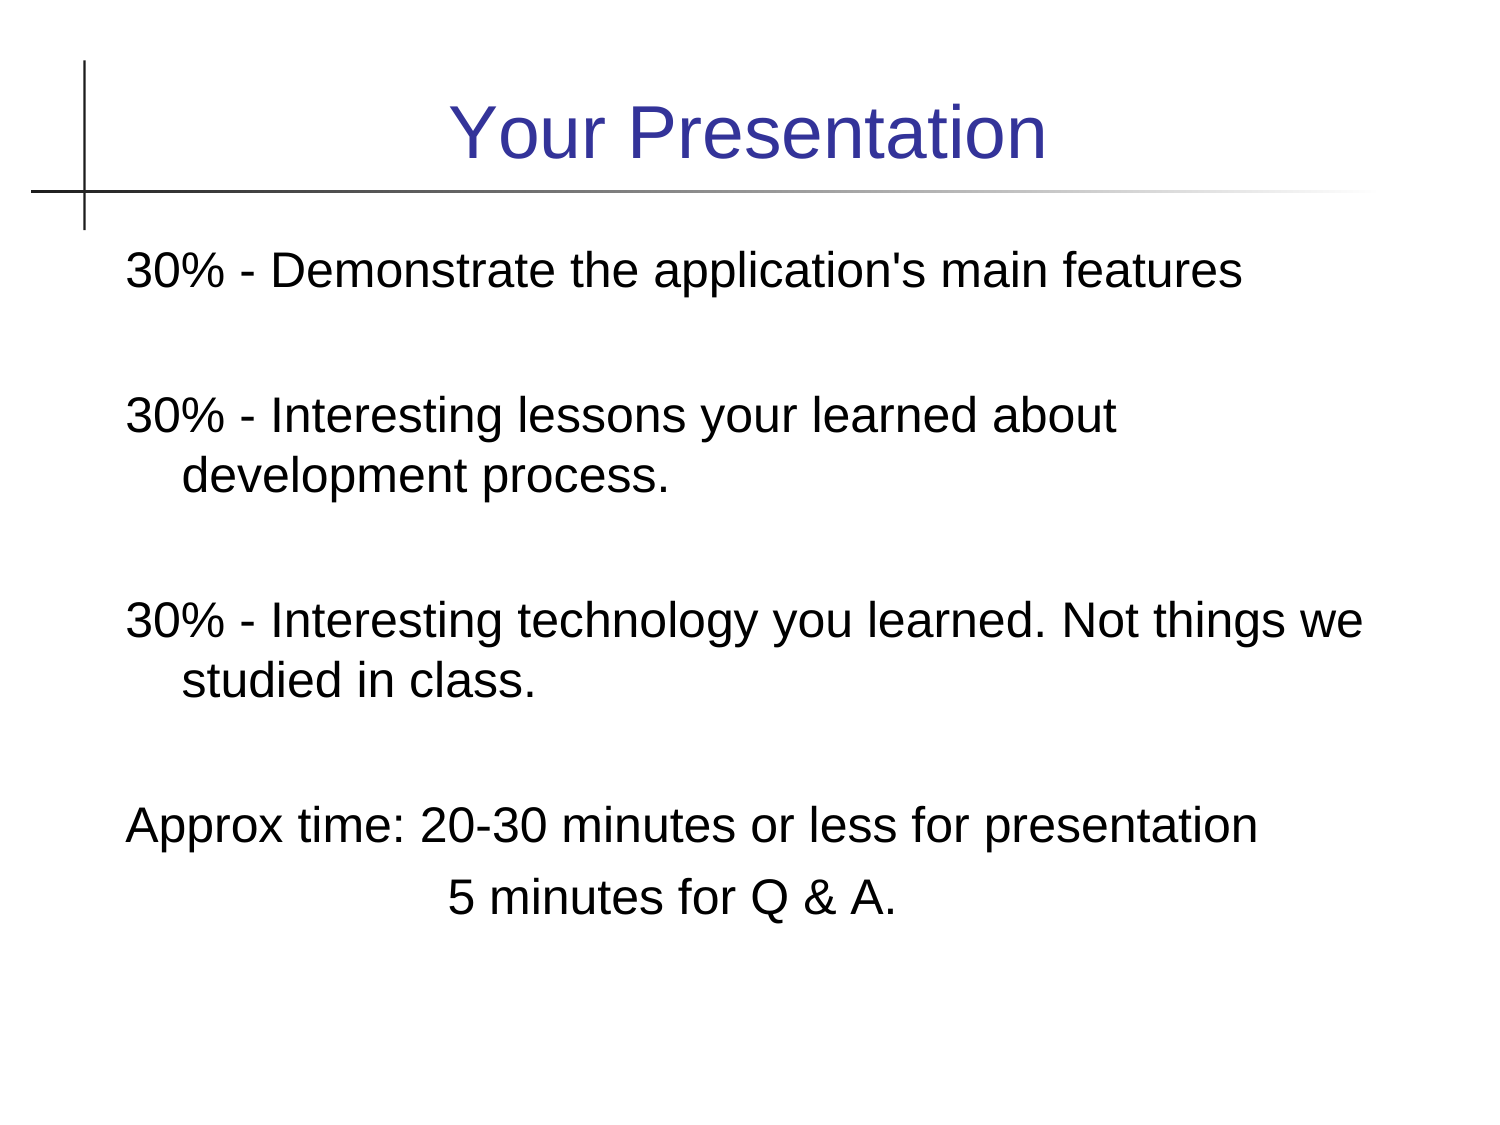

# Your Presentation
30% - Demonstrate the application's main features
30% - Interesting lessons your learned about development process.
30% - Interesting technology you learned. Not things we studied in class.
Approx time: 20-30 minutes or less for presentation
 5 minutes for Q & A.